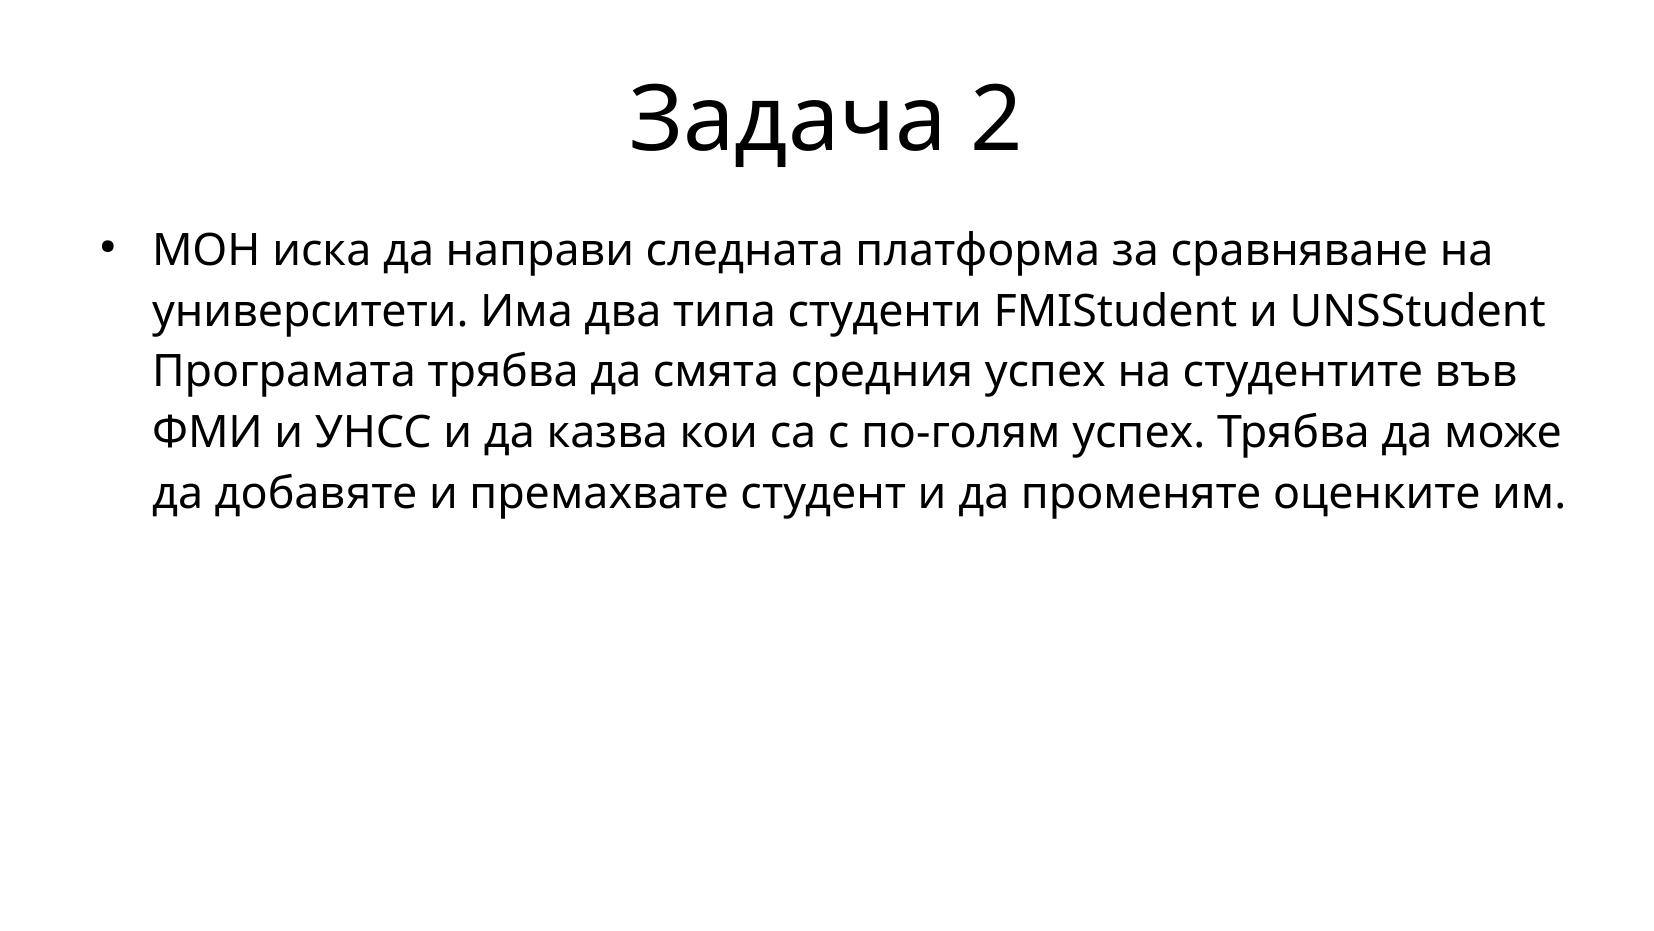

# Задача 2
МОН иска да направи следната платформа за сравняване на университети. Има два типа студенти FMIStudent и UNSStudent Програмата трябва да смята средния успех на студентите във ФМИ и УНСС и да казва кои са с по-голям успех. Трябва да може да добавяте и премахвате студент и да променяте оценките им.